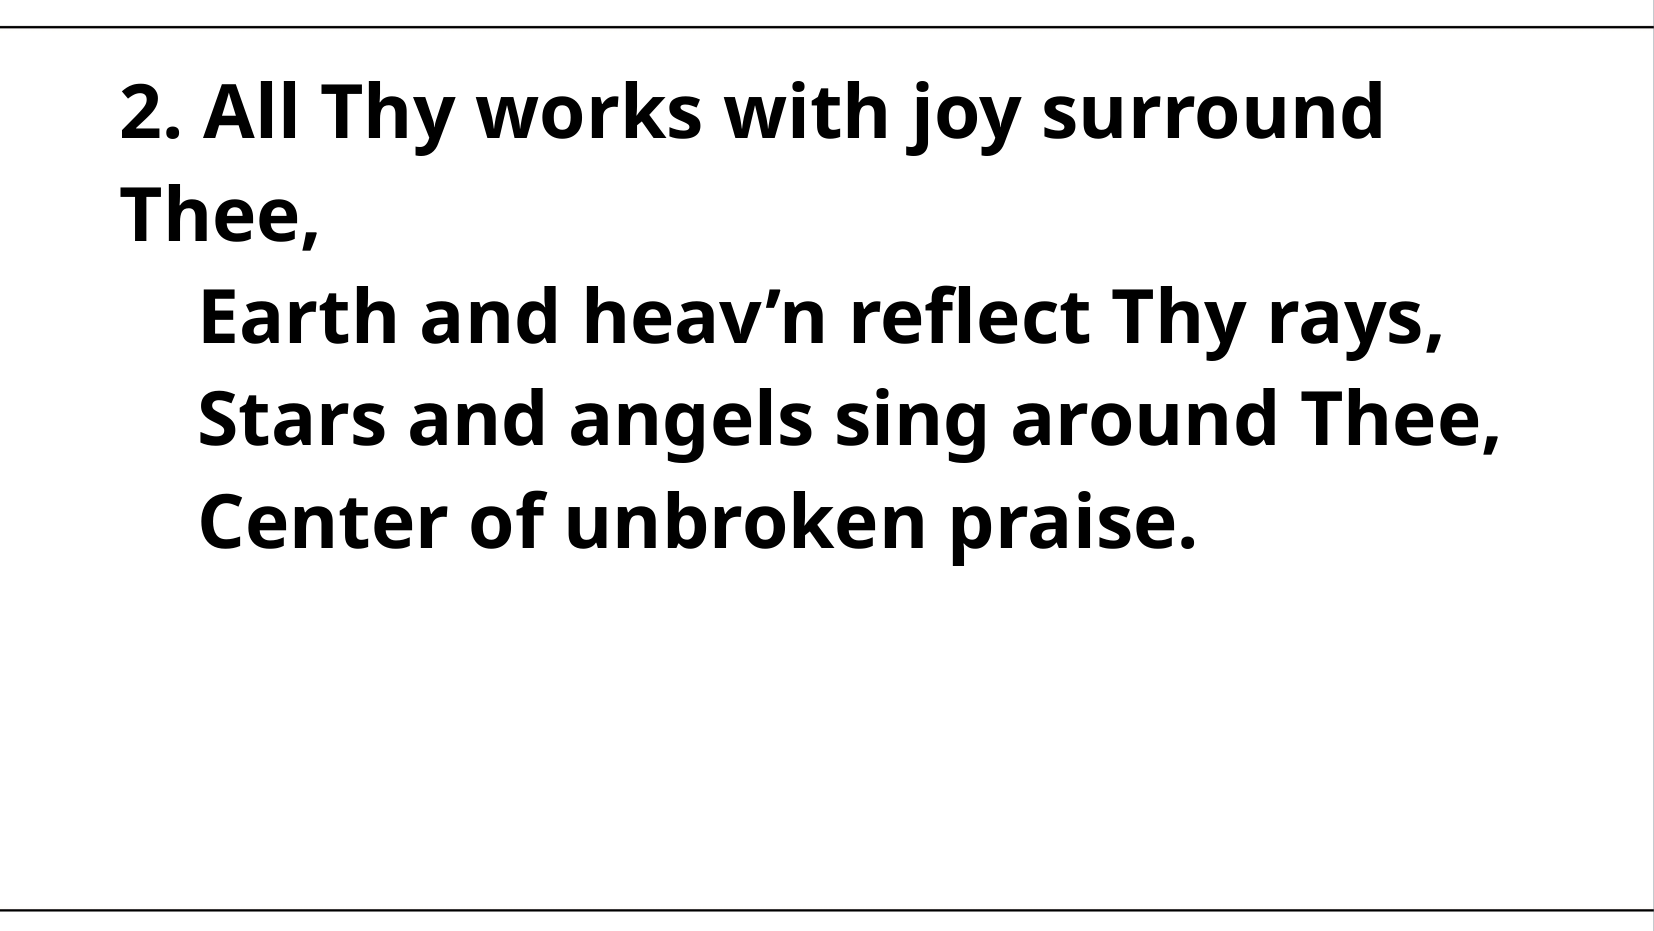

2. All Thy works with joy surround Thee,
 Earth and heav’n reflect Thy rays,
 Stars and angels sing around Thee,
 Center of unbroken praise.